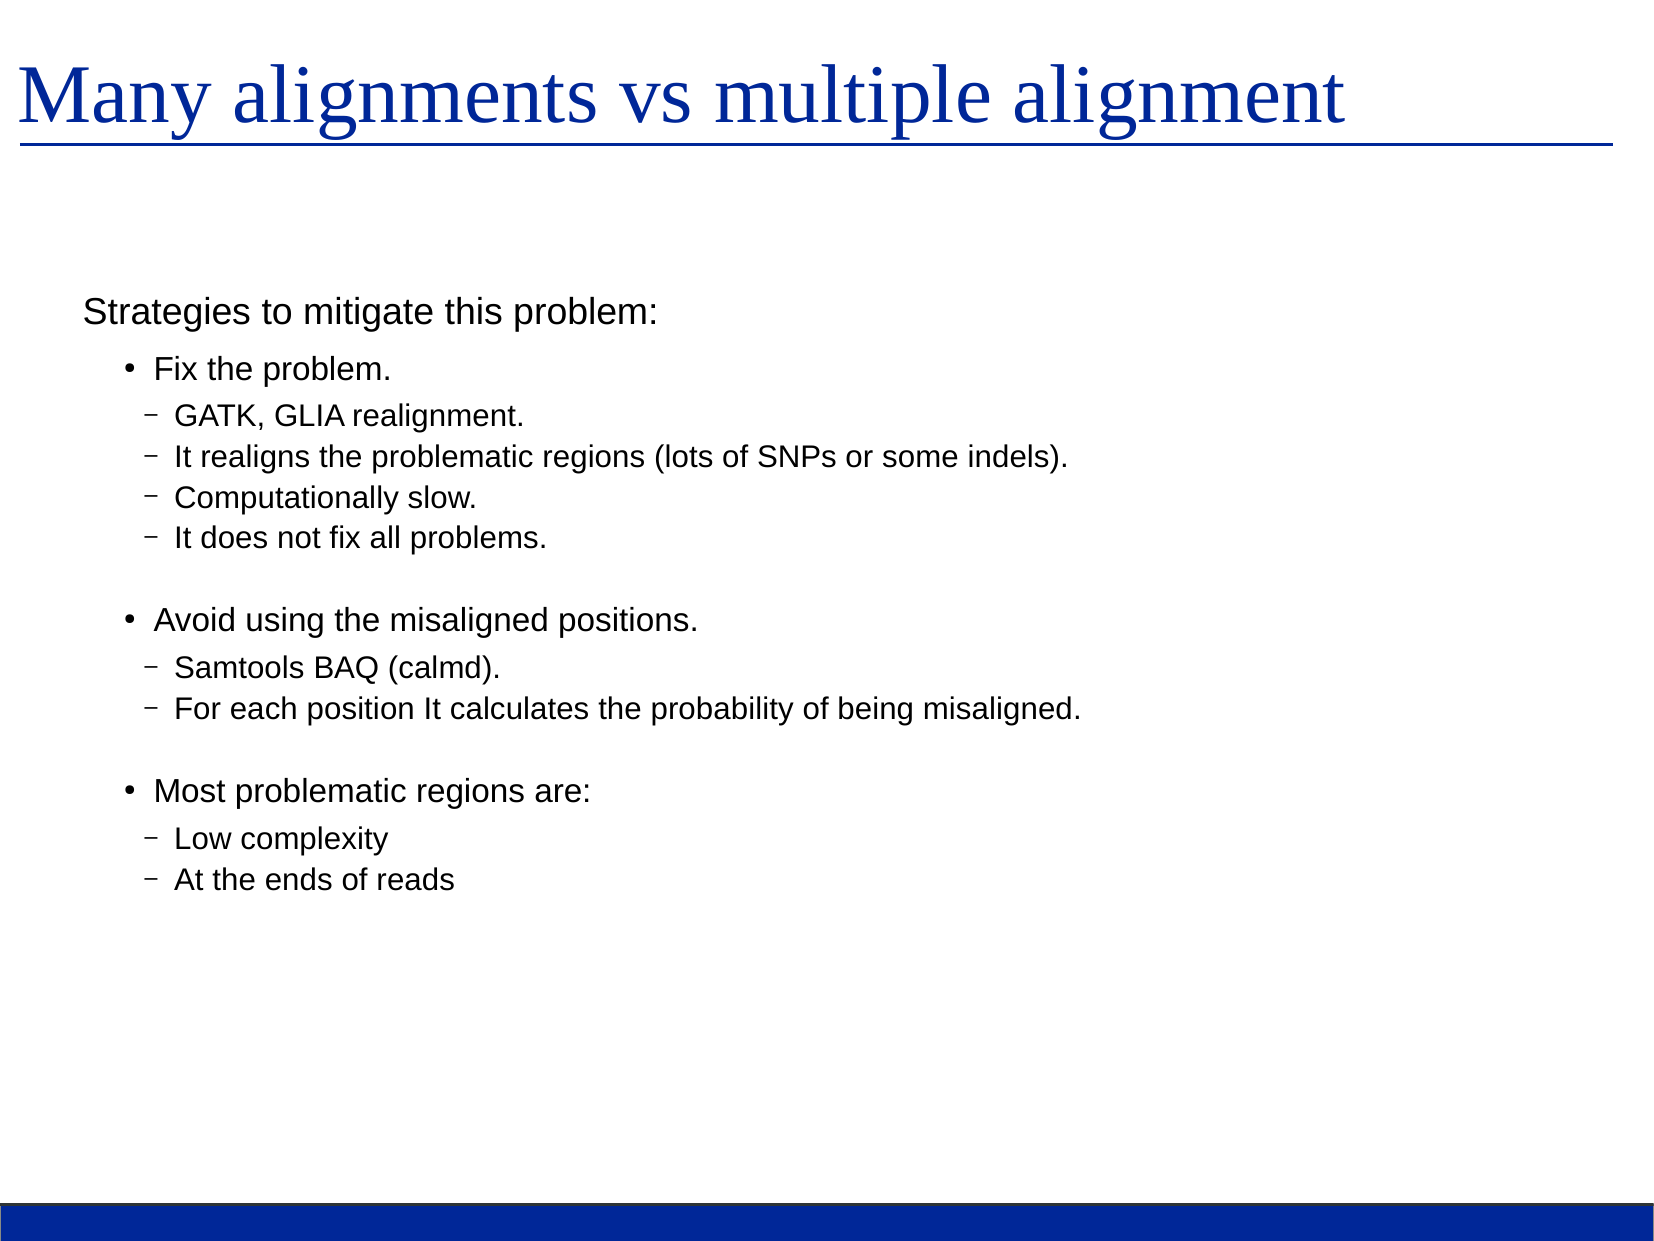

# Many alignments vs multiple alignment
Strategies to mitigate this problem:
Fix the problem.
GATK, GLIA realignment.
It realigns the problematic regions (lots of SNPs or some indels).
Computationally slow.
It does not fix all problems.
Avoid using the misaligned positions.
Samtools BAQ (calmd).
For each position It calculates the probability of being misaligned.
Most problematic regions are:
Low complexity
At the ends of reads